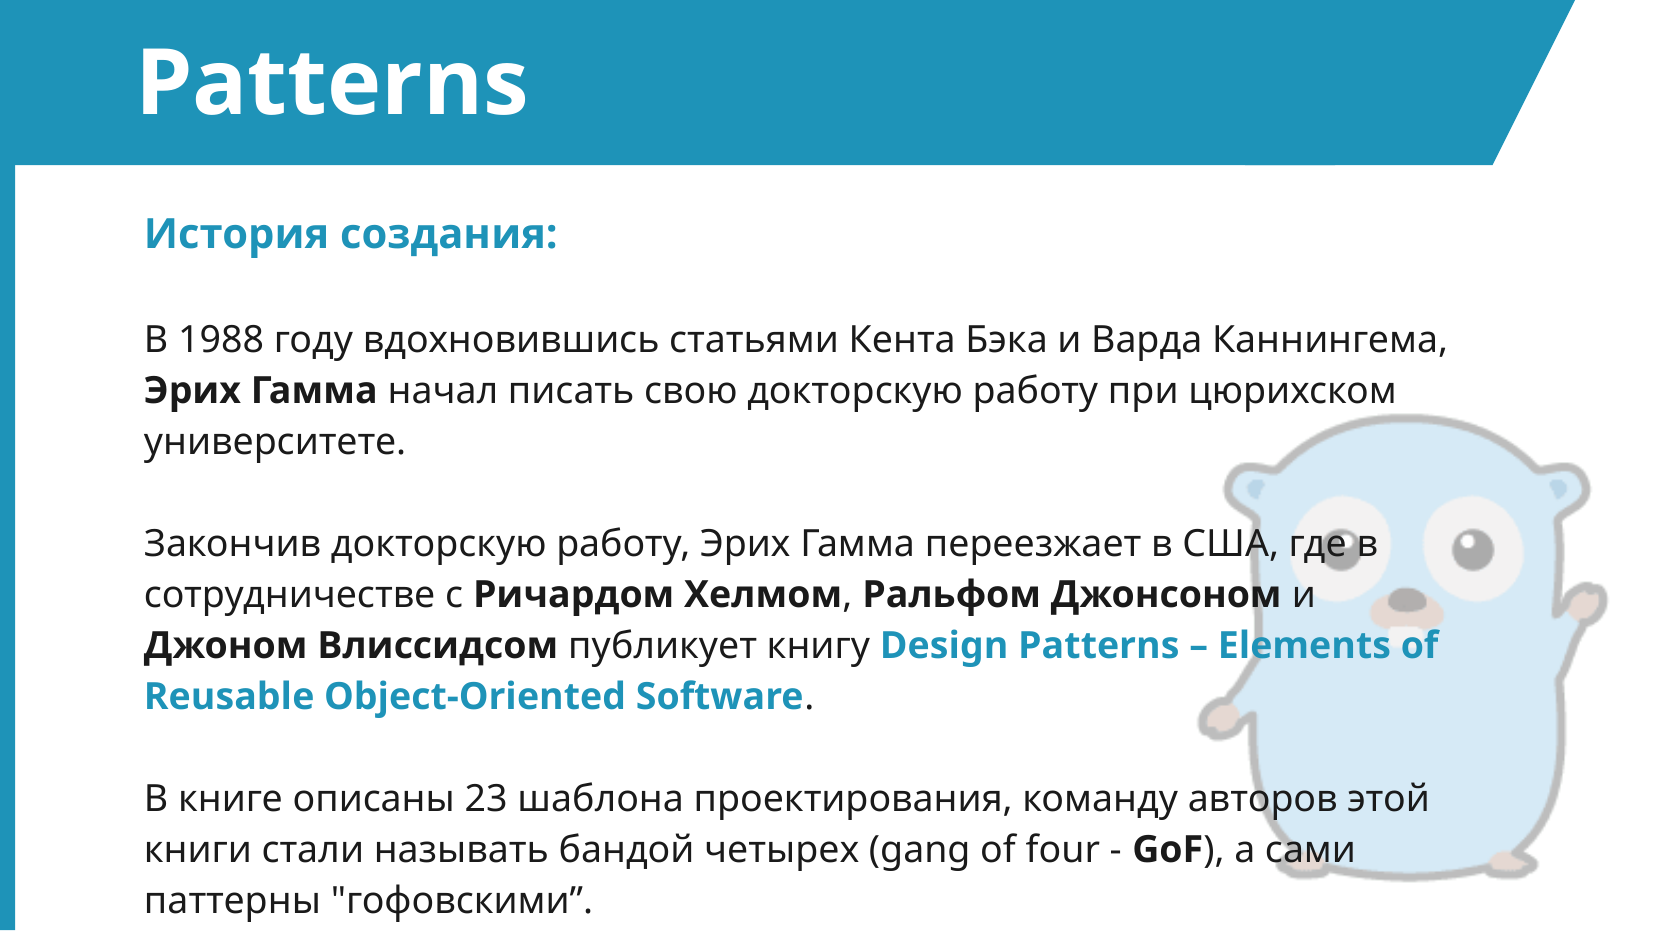

# Patterns
История создания:
В 1988 году вдохновившись статьями Кента Бэка и Варда Каннингема, Эрих Гамма начал писать свою докторскую работу при цюрихском университете.
Закончив докторскую работу, Эрих Гамма переезжает в США, где в сотрудничестве с Ричардом Хелмом, Ральфом Джонсоном и Джоном Влиссидсом публикует книгу Design Patterns – Elements of Reusable Object-Oriented Software.
В книге описаны 23 шаблона проектирования, команду авторов этой книги стали называть бандой четырех (gang of four - GoF), а сами паттерны "гофовскими”.